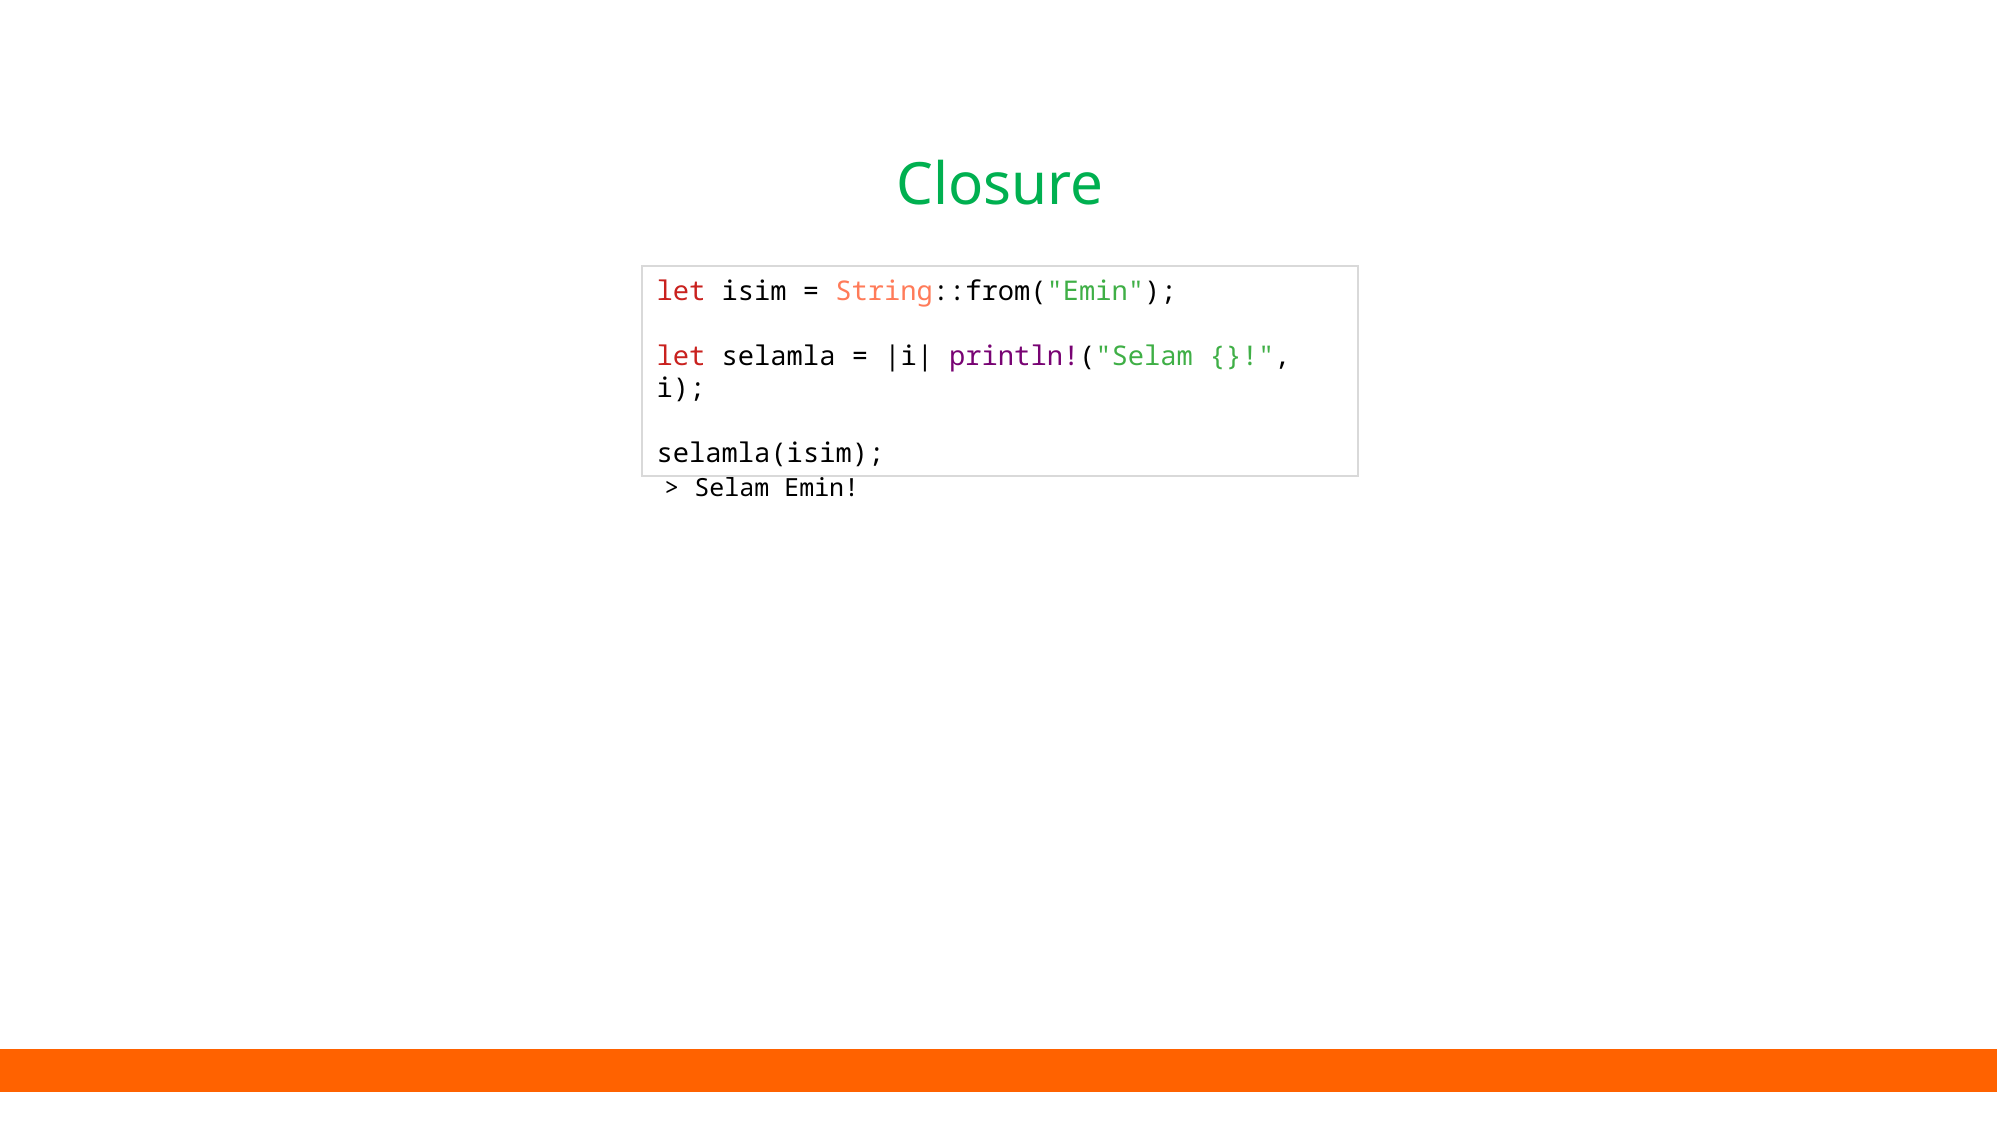

# Closure
let isim = String::from("Emin");
let selamla = |i| println!("Selam {}!", i);
selamla(isim);
> Selam Emin!